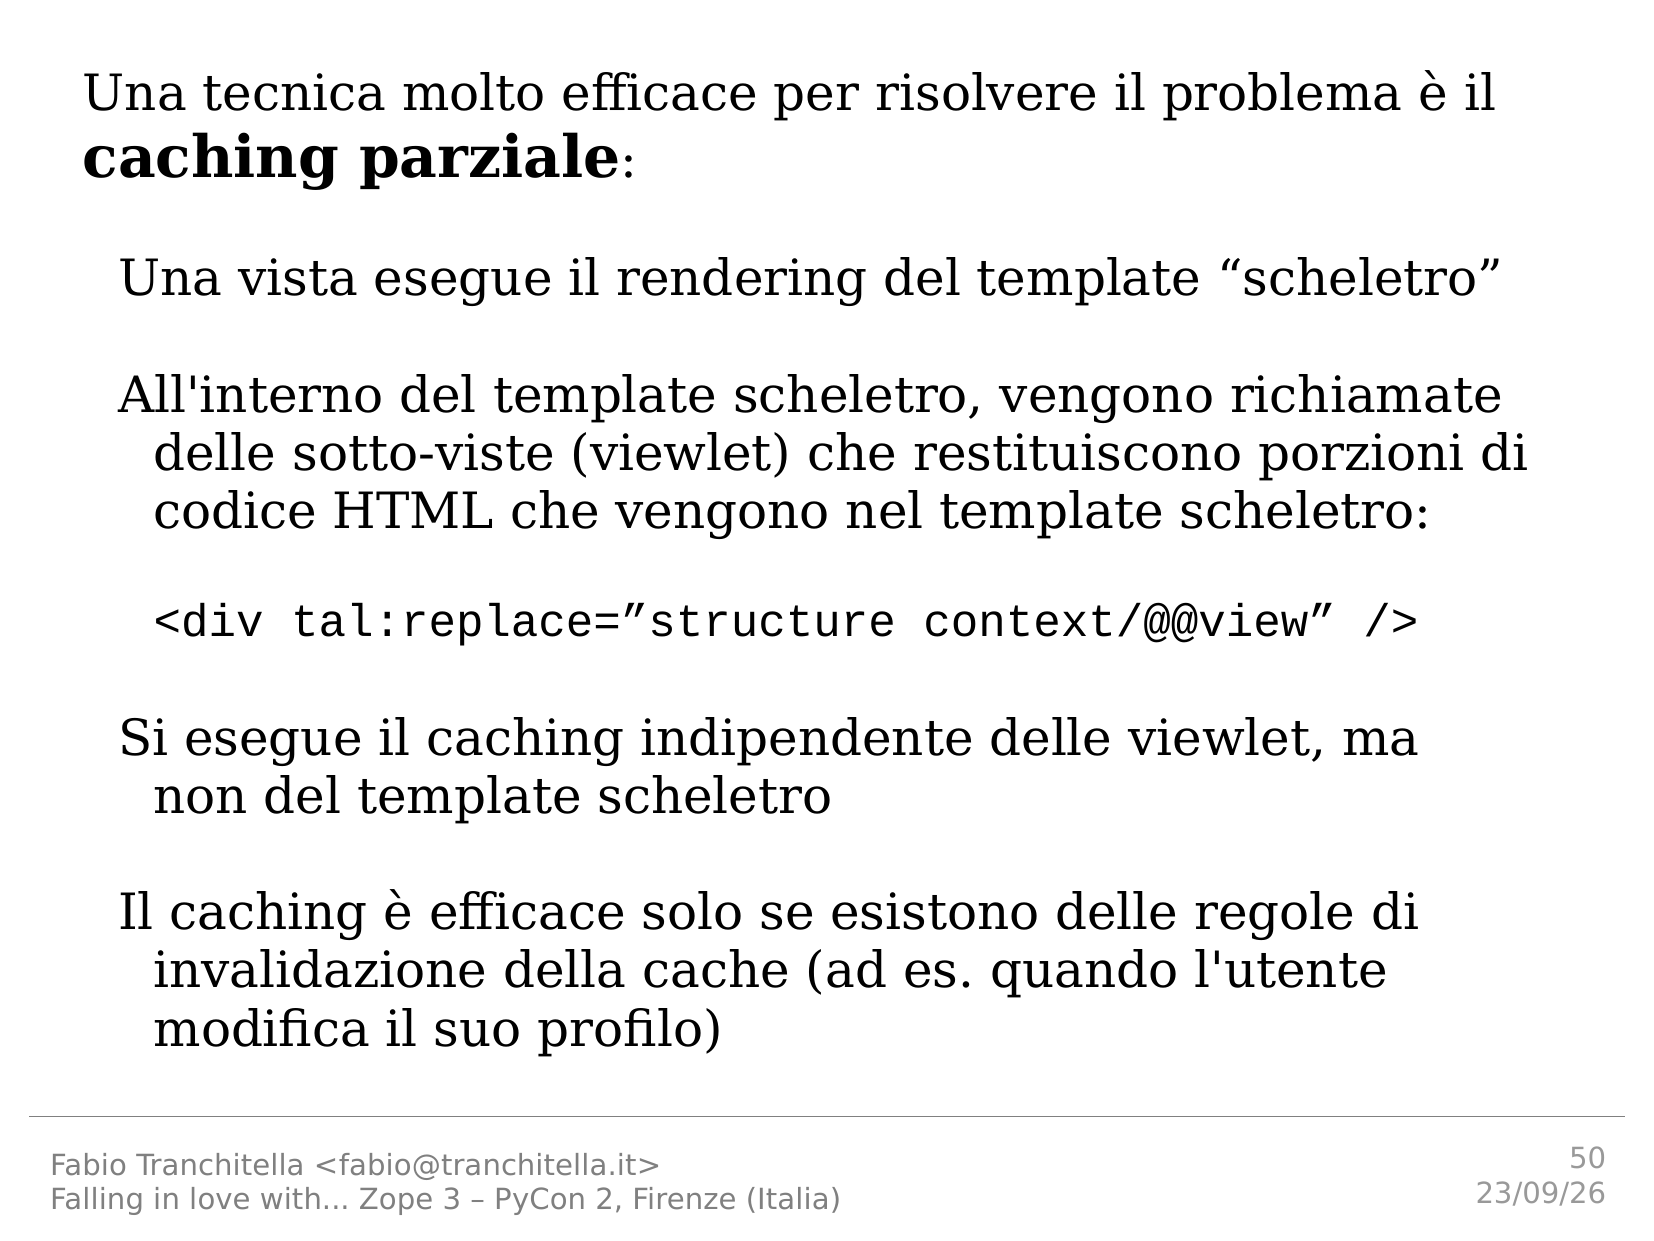

# Una tecnica molto efficace per risolvere il problema è il caching parziale:
Una vista esegue il rendering del template “scheletro”
All'interno del template scheletro, vengono richiamate delle sotto-viste (viewlet) che restituiscono porzioni di codice HTML che vengono nel template scheletro:
<div tal:replace=”structure context/@@view” />
Si esegue il caching indipendente delle viewlet, ma
non del template scheletro
Il caching è efficace solo se esistono delle regole di invalidazione della cache (ad es. quando l'utente modifica il suo profilo)
50